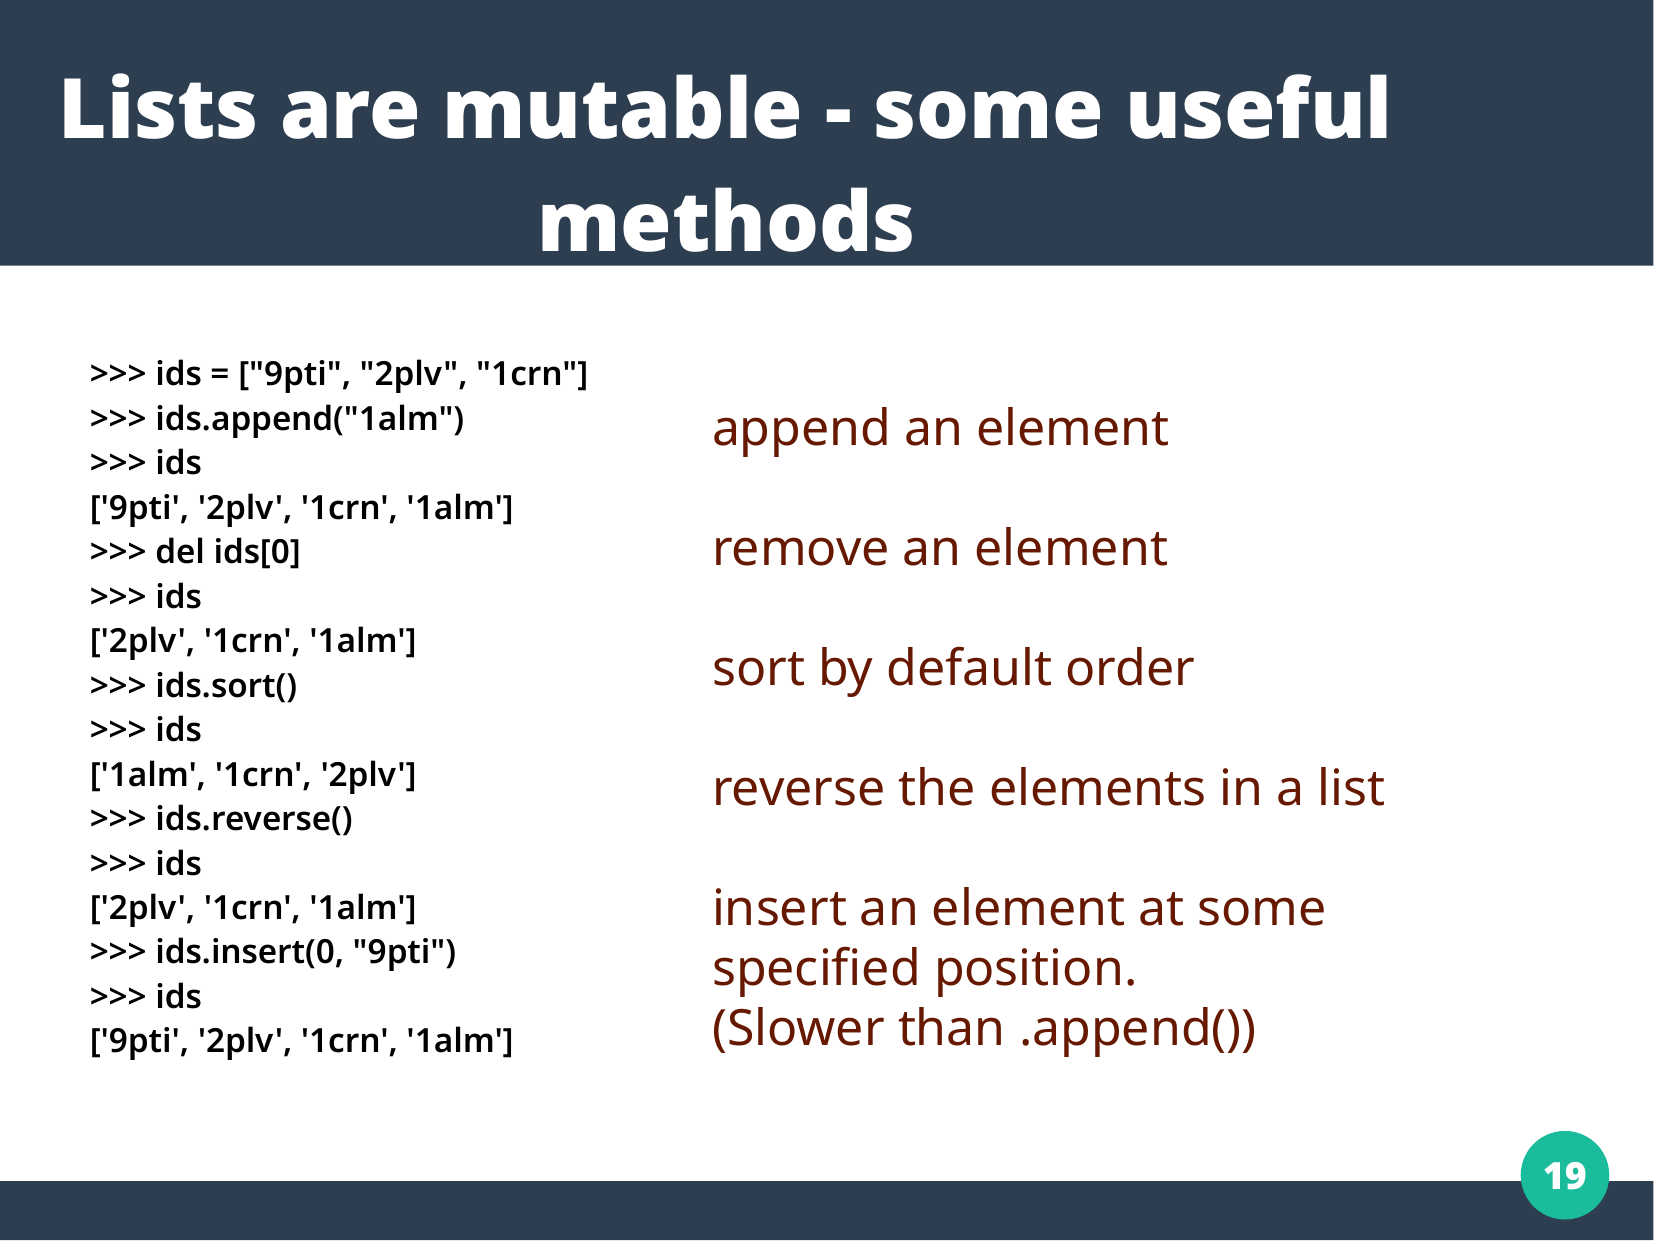

# Lists are mutable - some useful methods
>>> ids = ["9pti", "2plv", "1crn"]
>>> ids.append("1alm")
>>> ids
['9pti', '2plv', '1crn', '1alm']
>>> del ids[0]
>>> ids
['2plv', '1crn', '1alm']
>>> ids.sort()
>>> ids
['1alm', '1crn', '2plv']
>>> ids.reverse()
>>> ids
['2plv', '1crn', '1alm']
>>> ids.insert(0, "9pti")
>>> ids
['9pti', '2plv', '1crn', '1alm']
append an element
remove an element
sort by default order
reverse the elements in a list
insert an element at some
specified position.
(Slower than .append())
19